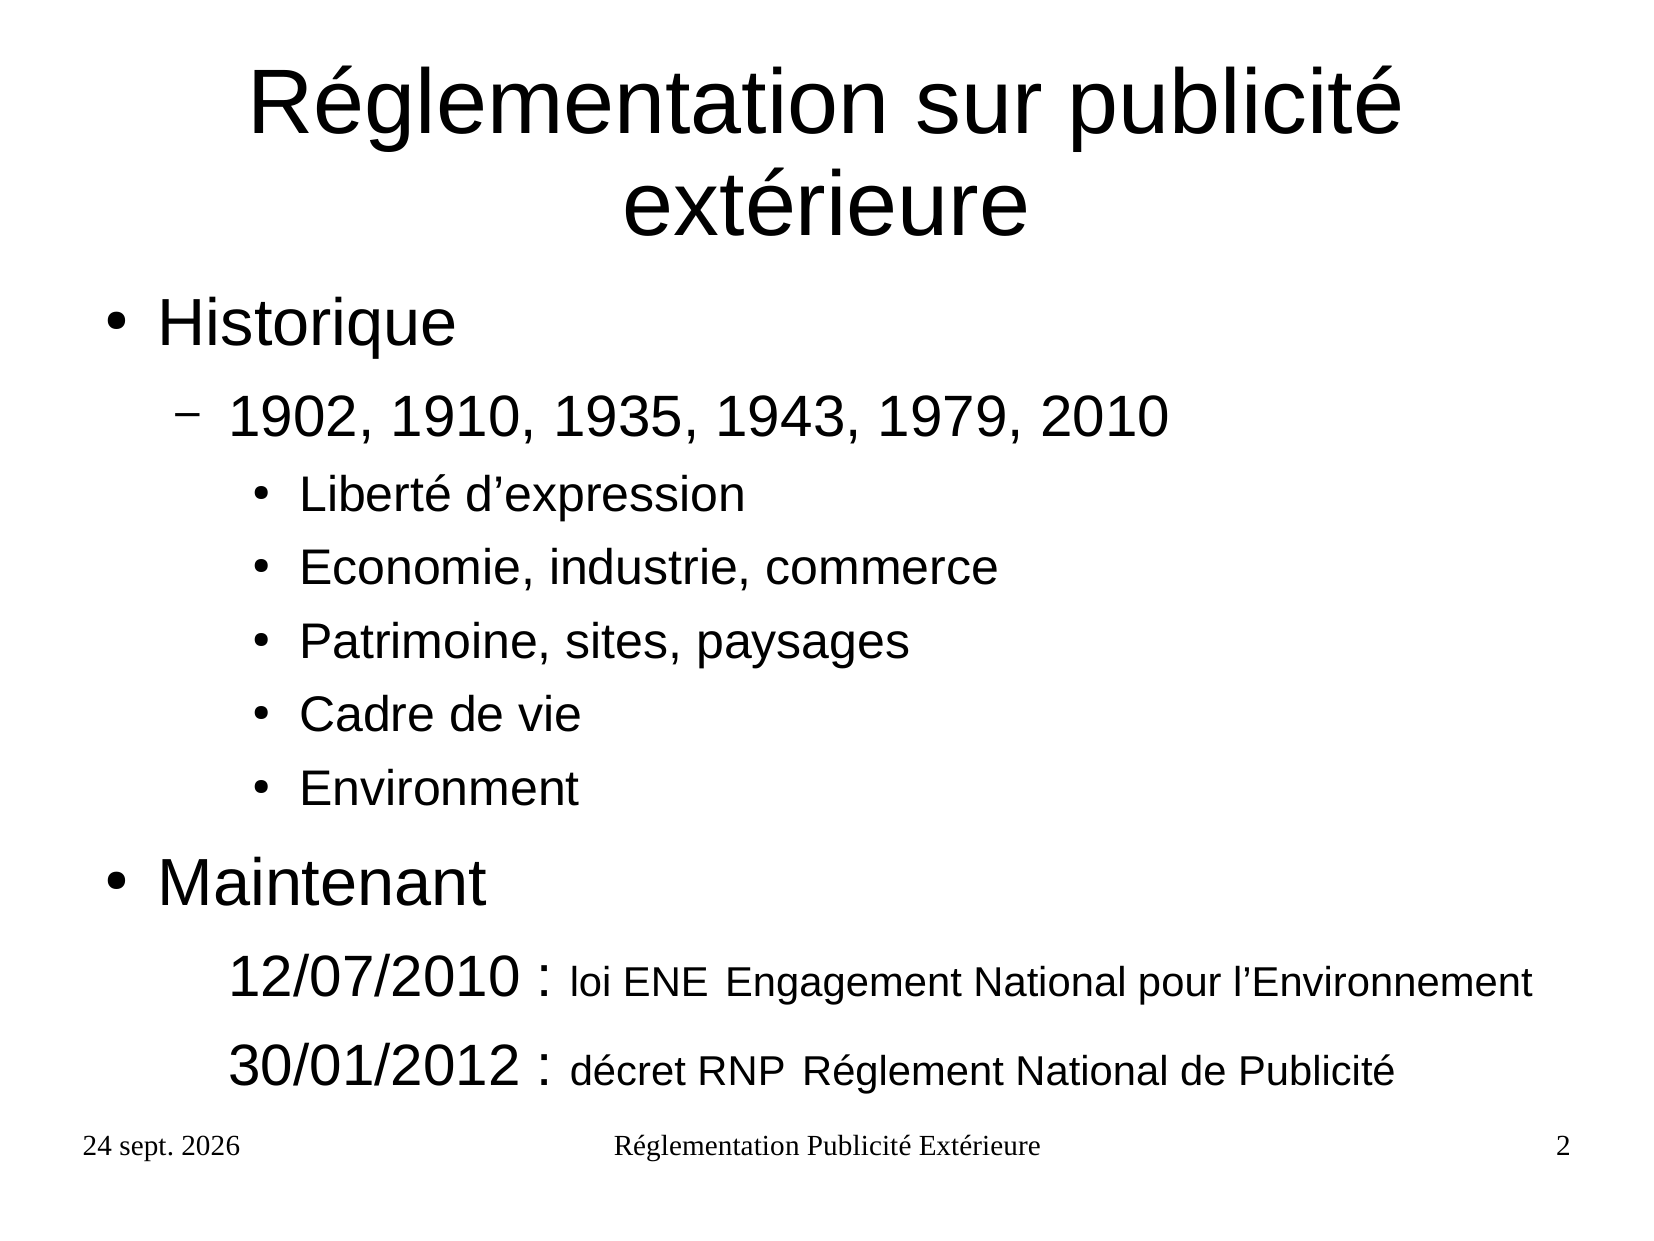

# Réglementation sur publicité extérieure
Historique
1902, 1910, 1935, 1943, 1979, 2010
Liberté d’expression
Economie, industrie, commerce
Patrimoine, sites, paysages
Cadre de vie
Environment
Maintenant
12/07/2010 : loi ENE Engagement National pour l’Environnement
30/01/2012 : décret RNP Réglement National de Publicité
Réglementation Publicité Extérieure
2